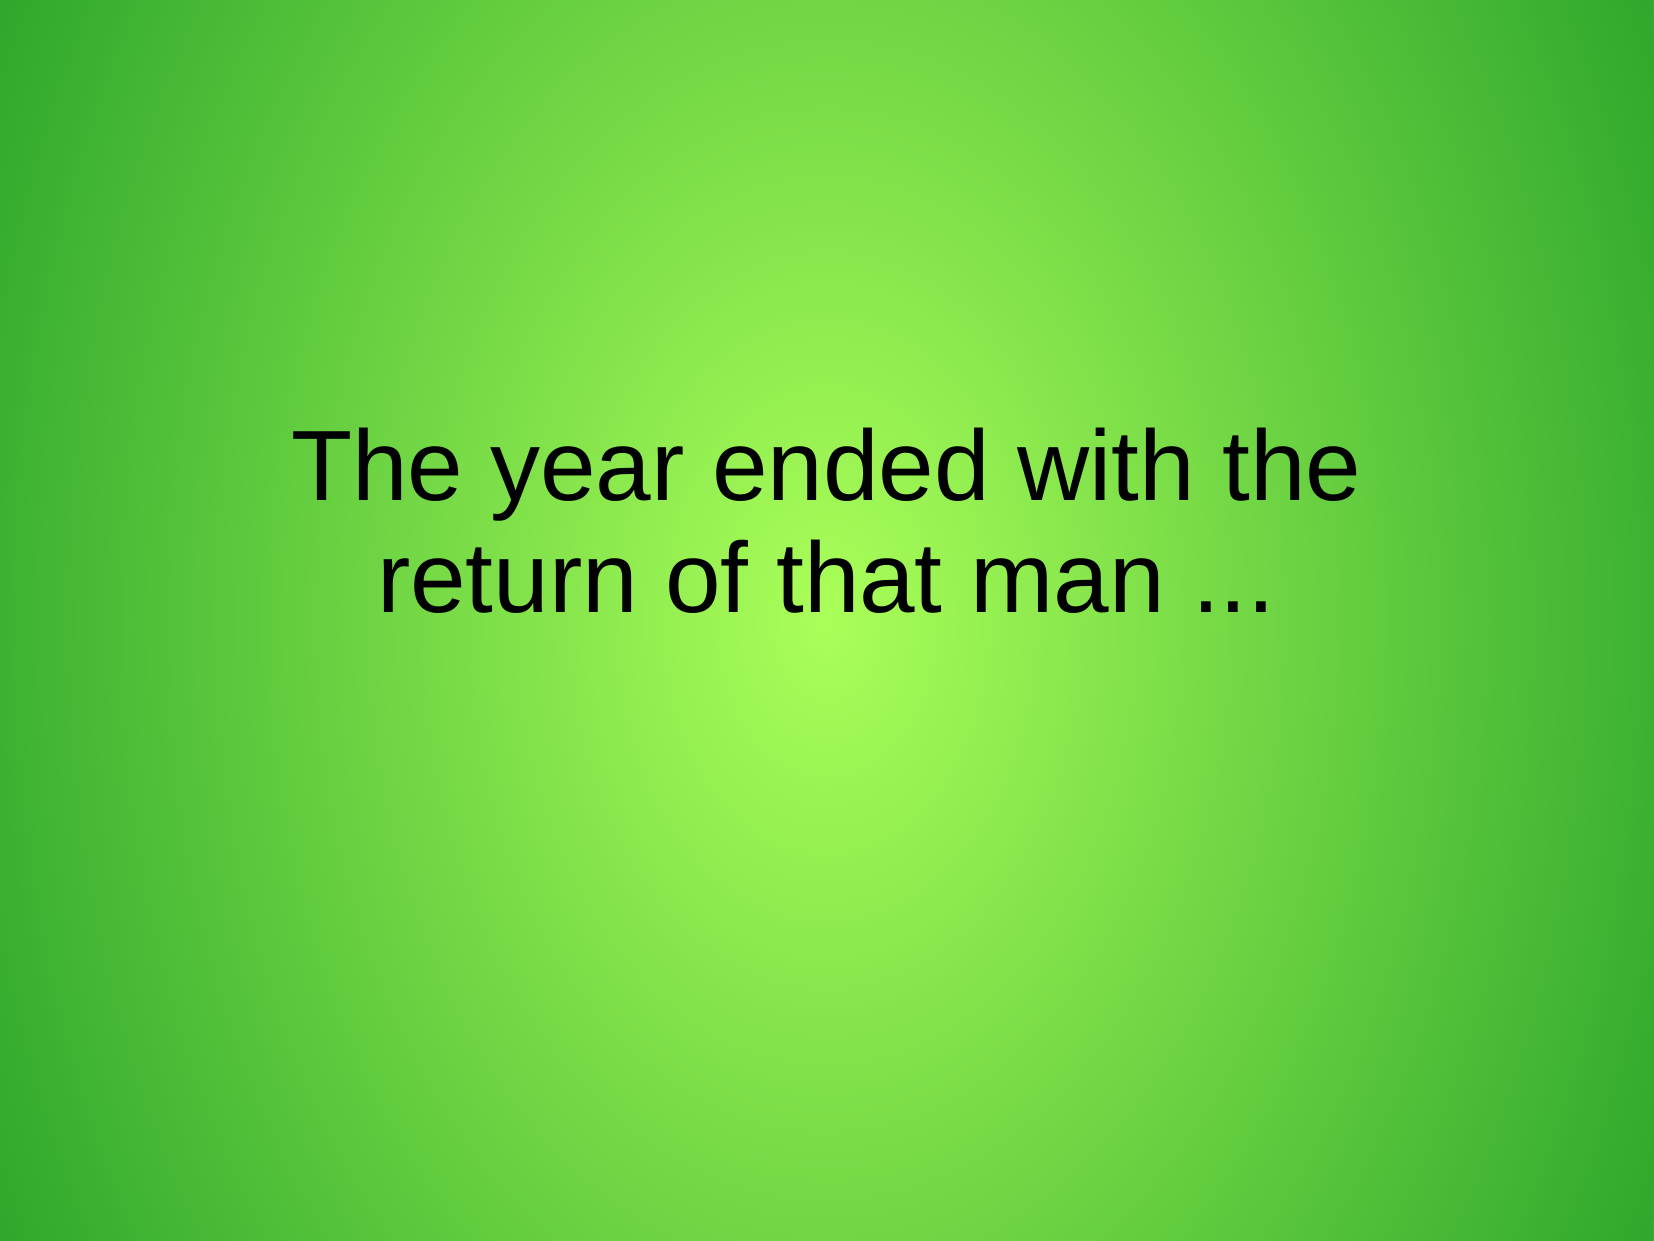

# The year ended with the
return of that man ...